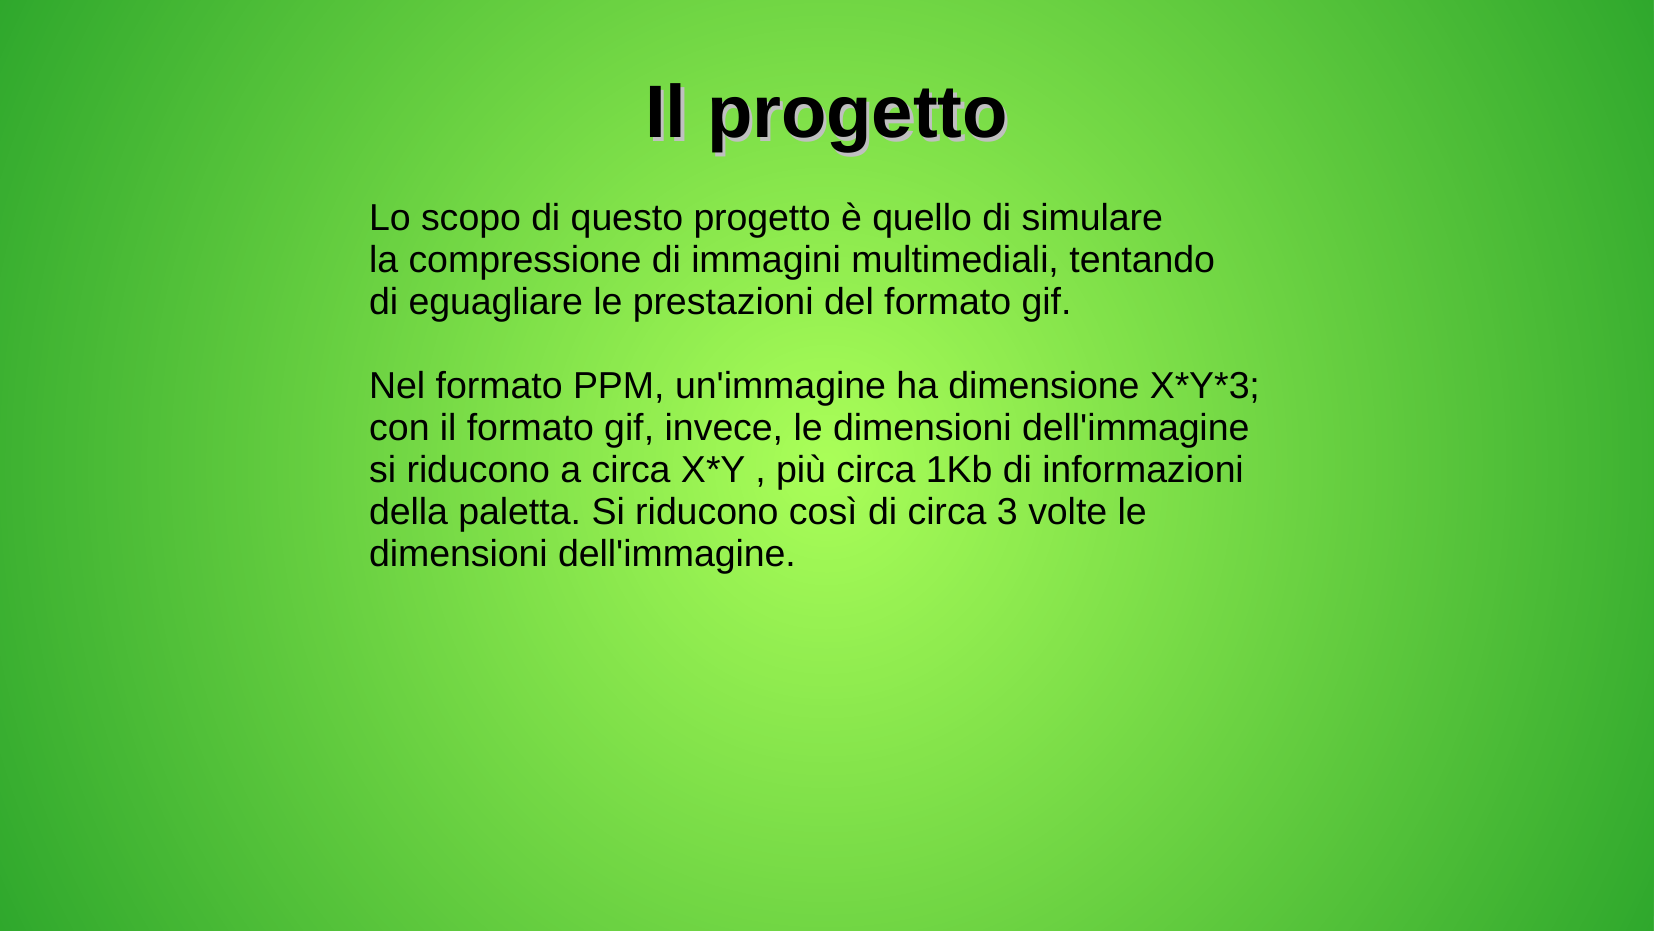

# Il progetto
Lo scopo di questo progetto è quello di simulare
la compressione di immagini multimediali, tentando
di eguagliare le prestazioni del formato gif.
Nel formato PPM, un'immagine ha dimensione X*Y*3;
con il formato gif, invece, le dimensioni dell'immagine
si riducono a circa X*Y , più circa 1Kb di informazioni
della paletta. Si riducono così di circa 3 volte le
dimensioni dell'immagine.